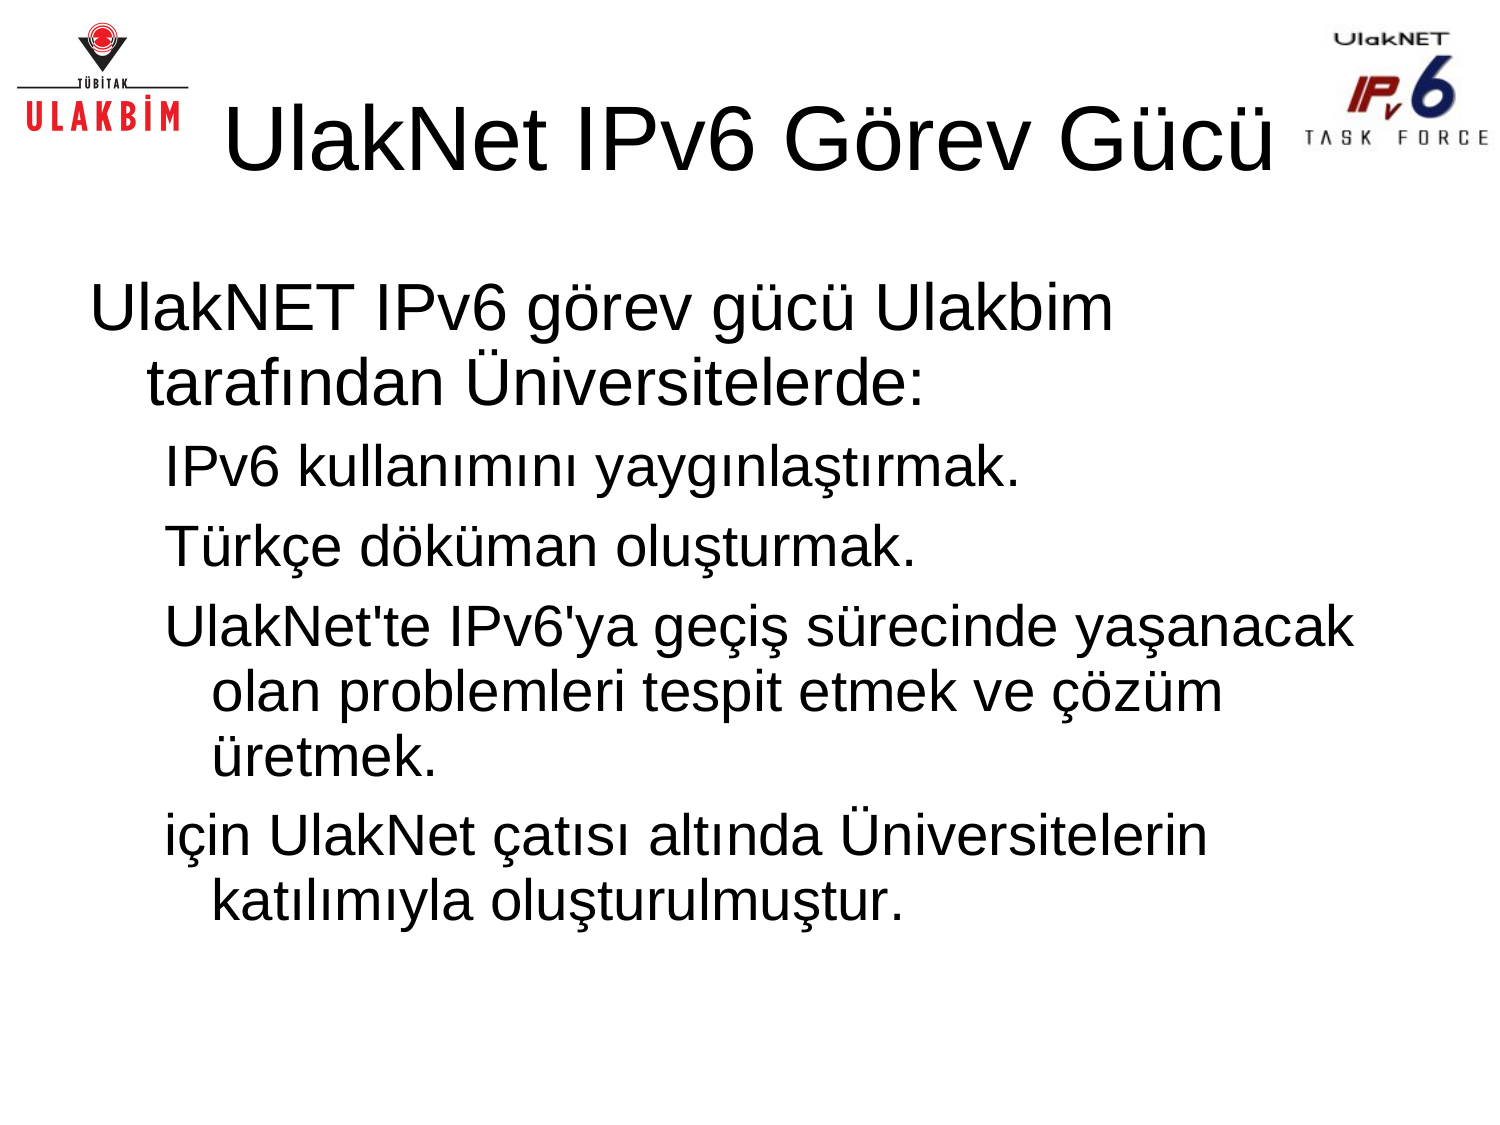

# UlakNet IPv6 Görev Gücü
UlakNET IPv6 görev gücü Ulakbim tarafından Üniversitelerde:
IPv6 kullanımını yaygınlaştırmak.
Türkçe döküman oluşturmak.
UlakNet'te IPv6'ya geçiş sürecinde yaşanacak olan problemleri tespit etmek ve çözüm üretmek.
için UlakNet çatısı altında Üniversitelerin katılımıyla oluşturulmuştur.